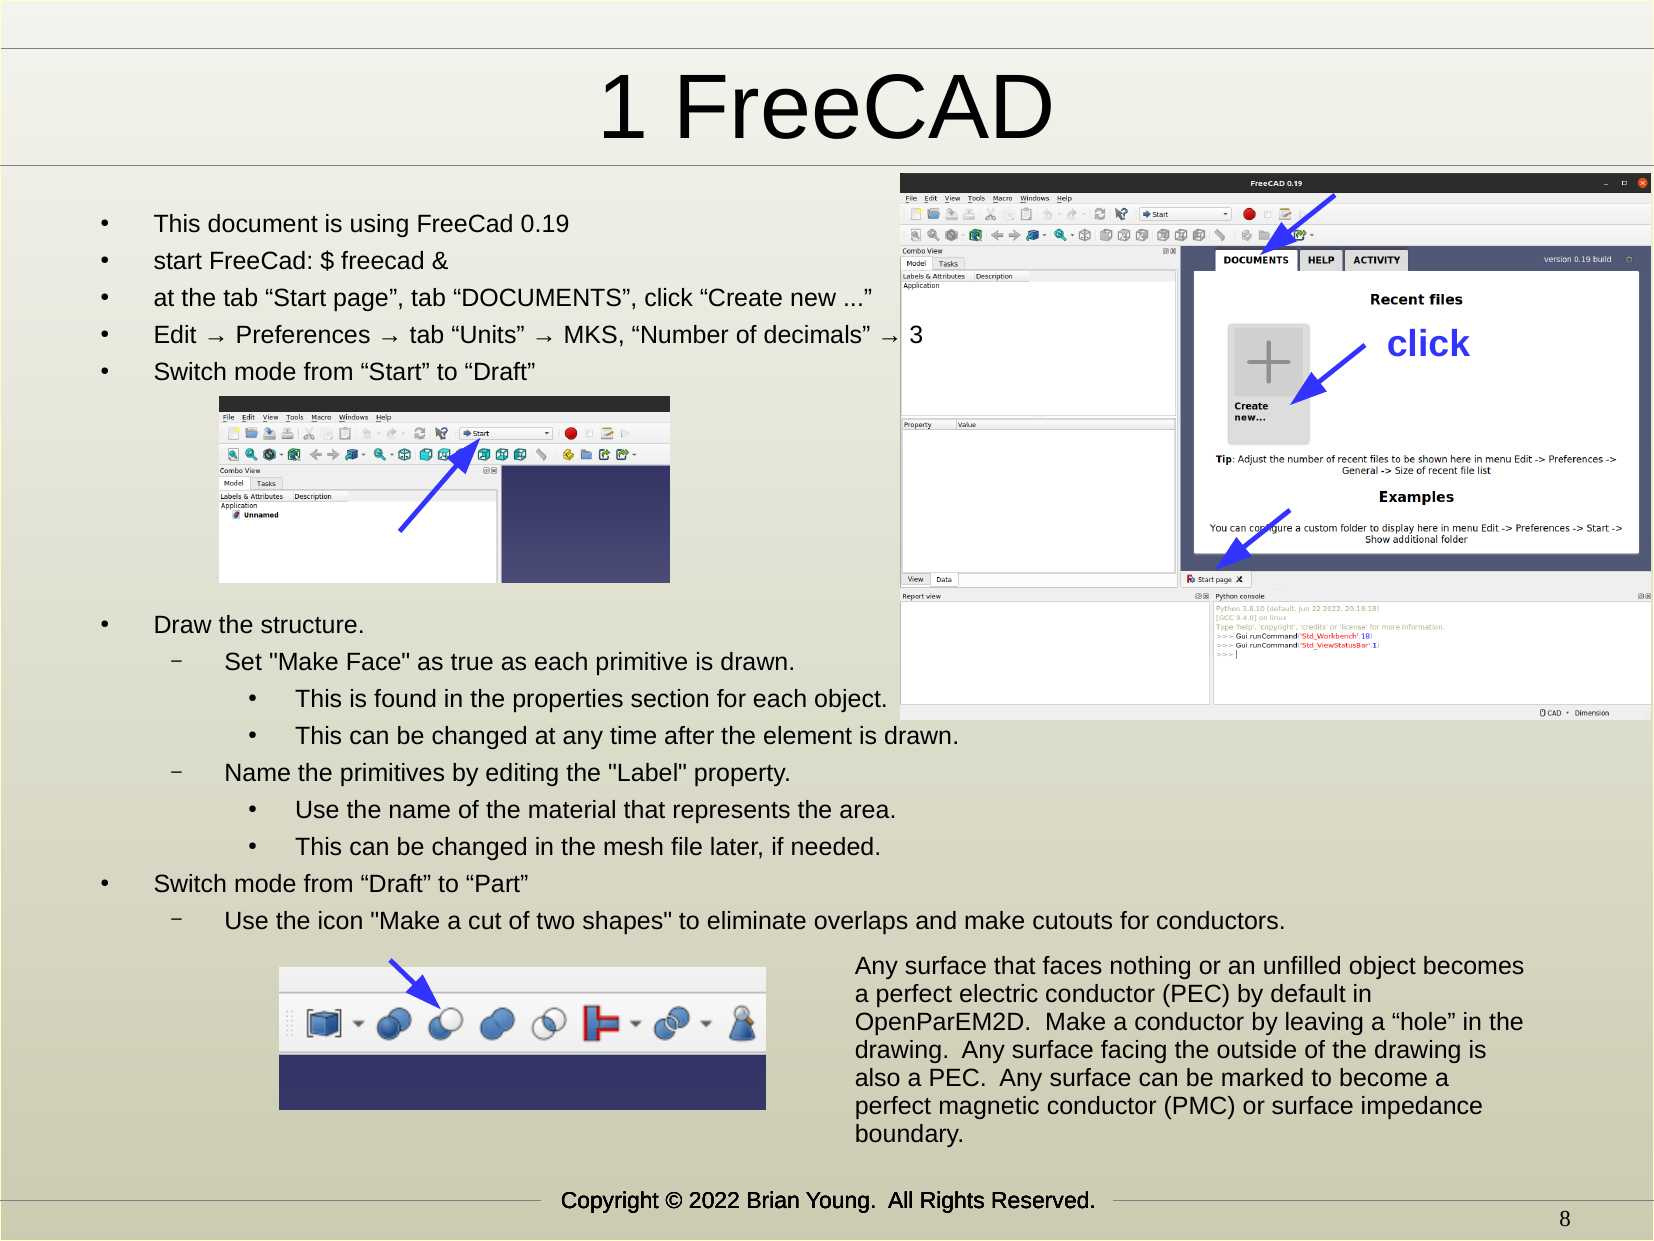

# 1 FreeCAD
This document is using FreeCad 0.19
start FreeCad: $ freecad &
at the tab “Start page”, tab “DOCUMENTS”, click “Create new ...”
Edit → Preferences → tab “Units” → MKS, “Number of decimals” → 3
Switch mode from “Start” to “Draft”
Draw the structure.
Set "Make Face" as true as each primitive is drawn.
This is found in the properties section for each object.
This can be changed at any time after the element is drawn.
Name the primitives by editing the "Label" property.
Use the name of the material that represents the area.
This can be changed in the mesh file later, if needed.
Switch mode from “Draft” to “Part”
Use the icon "Make a cut of two shapes" to eliminate overlaps and make cutouts for conductors.
click
Any surface that faces nothing or an unfilled object becomes a perfect electric conductor (PEC) by default in OpenParEM2D. Make a conductor by leaving a “hole” in the drawing. Any surface facing the outside of the drawing is also a PEC. Any surface can be marked to become a perfect magnetic conductor (PMC) or surface impedance boundary.
8